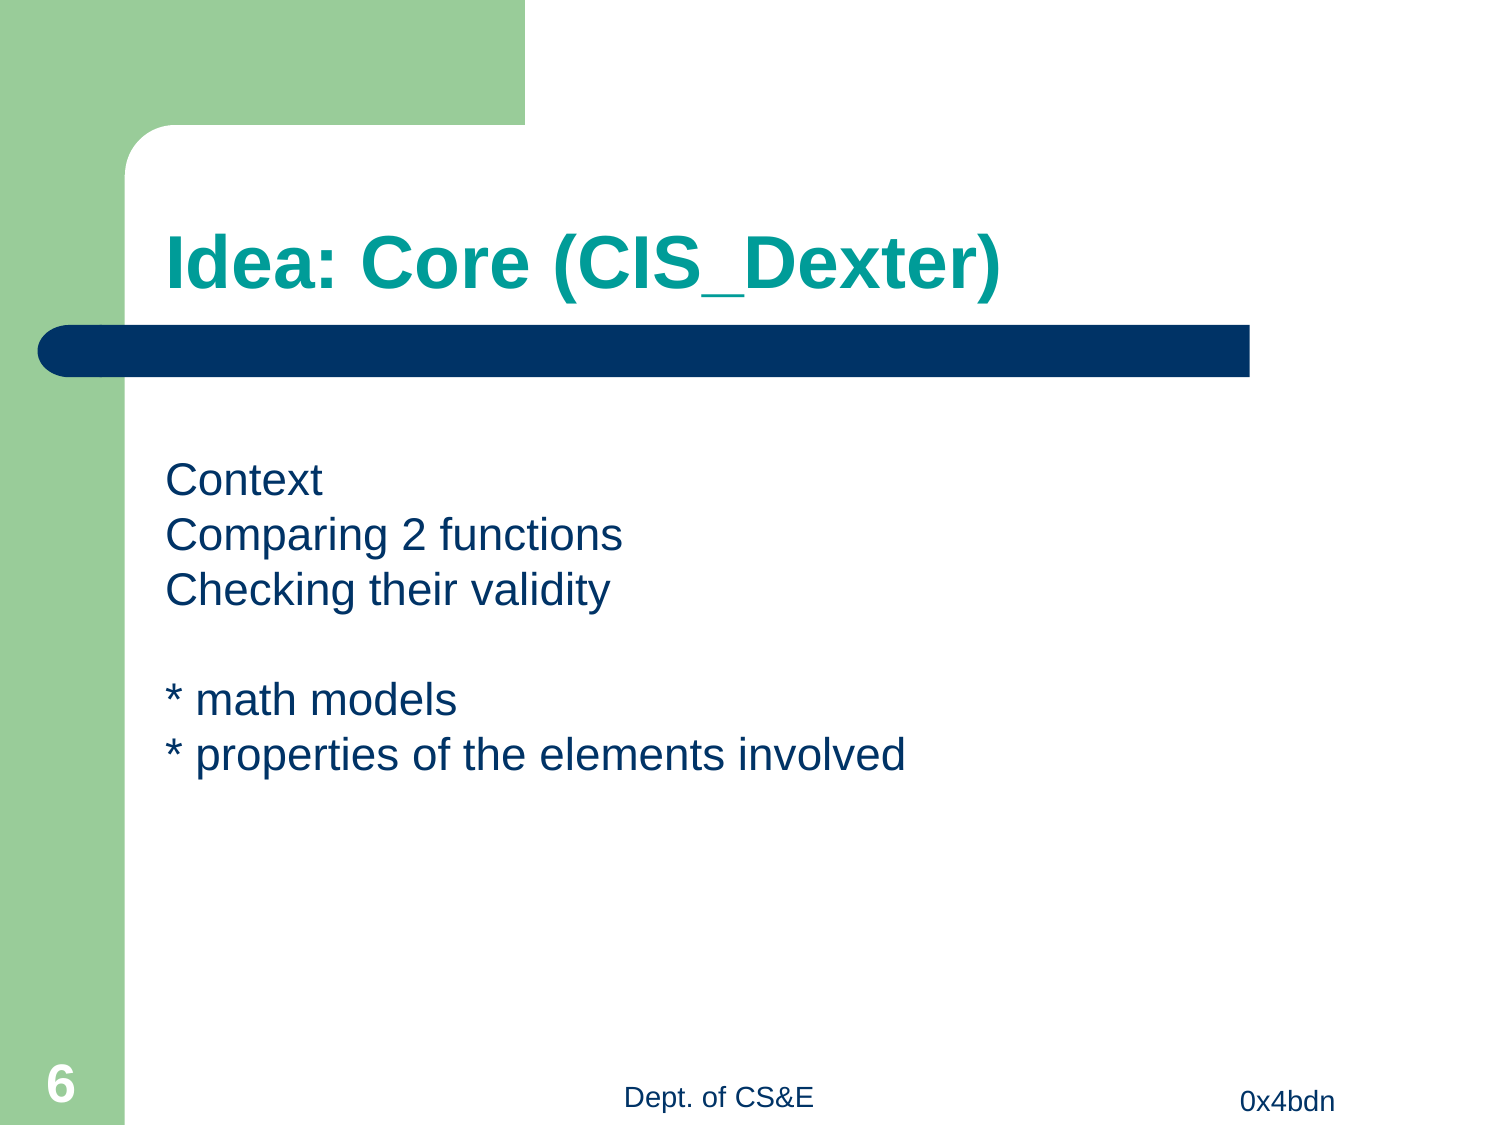

# Idea: Core (CIS_Dexter)
Context
Comparing 2 functions
Checking their validity
* math models
* properties of the elements involved
Dept. of CS&E
 	0x4bdn